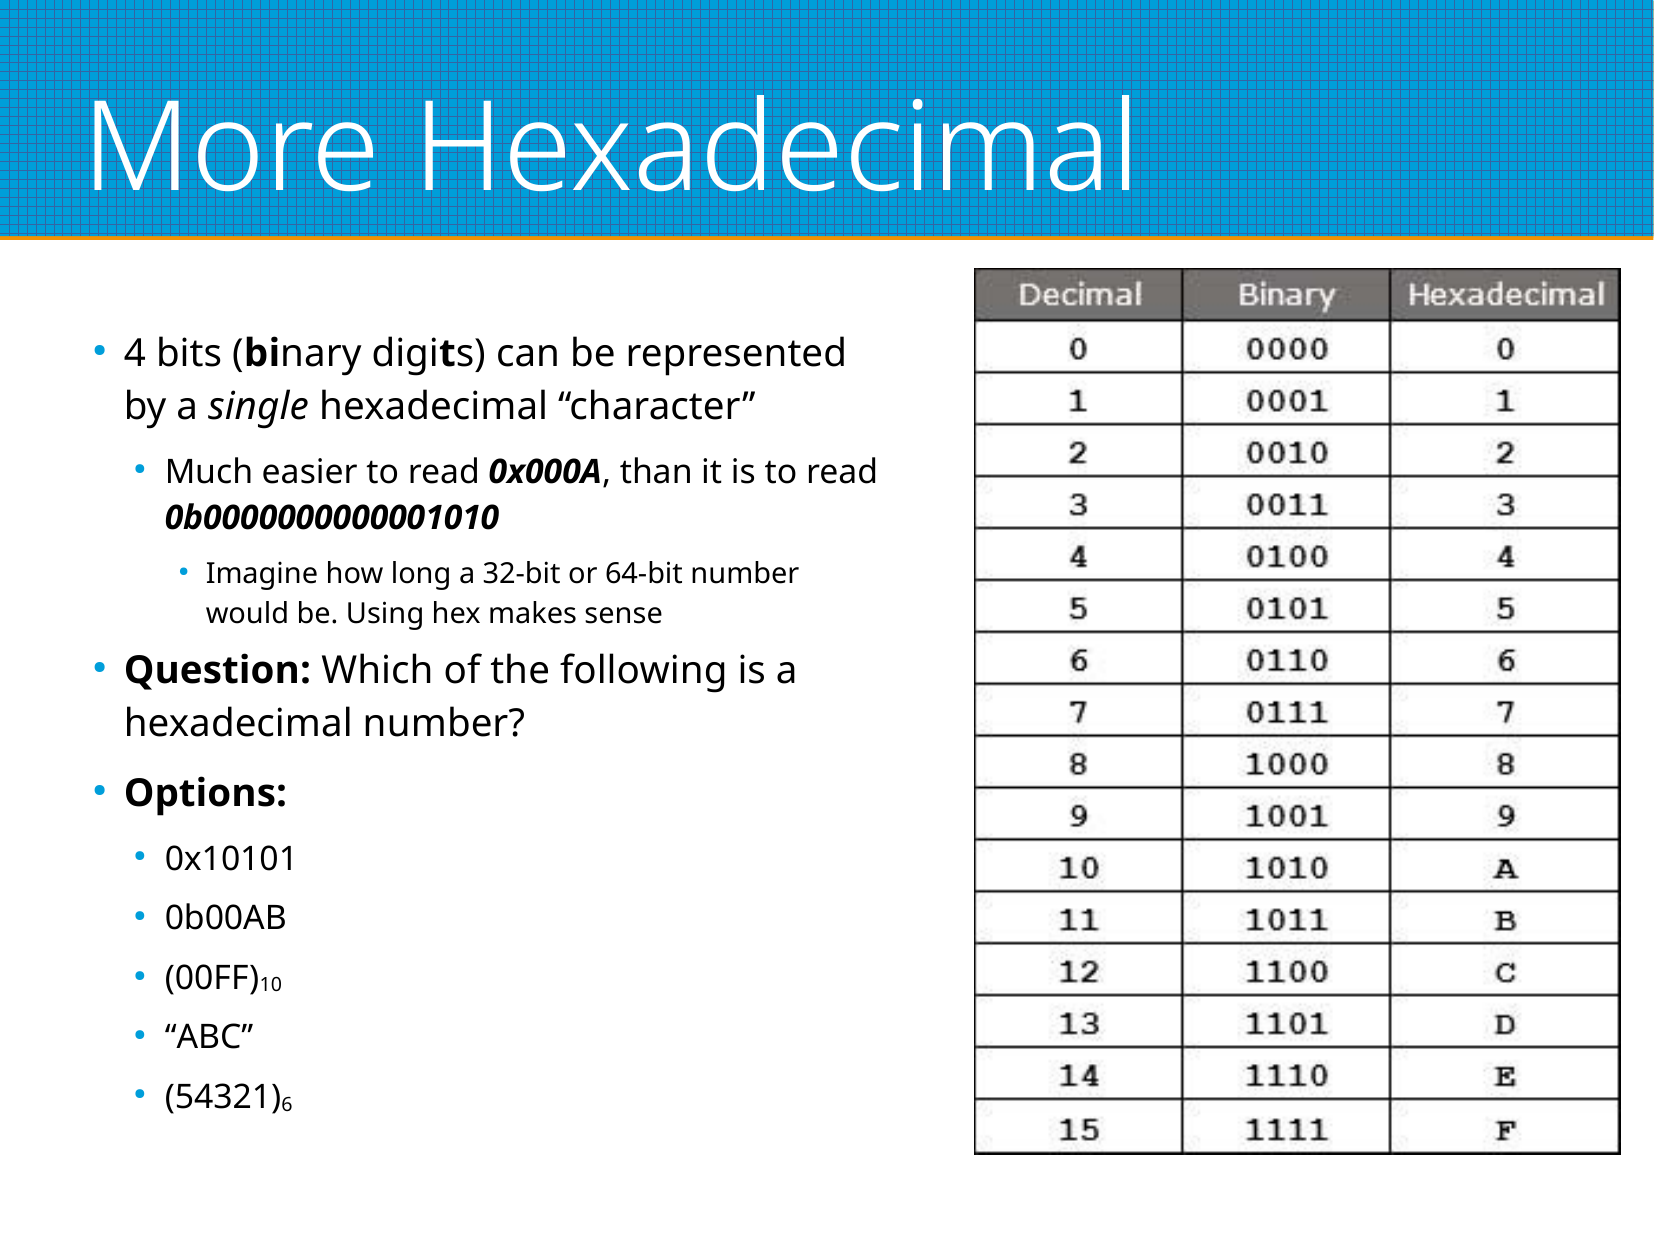

# More Hexadecimal
4 bits (binary digits) can be represented by a single hexadecimal ‘‘character’’
Much easier to read 0x000A, than it is to read 0b0000000000001010
Imagine how long a 32-bit or 64-bit number would be. Using hex makes sense
Question: Which of the following is a hexadecimal number?
Options:
0x10101
0b00AB
(00FF)10
‘‘ABC’’
(54321)6